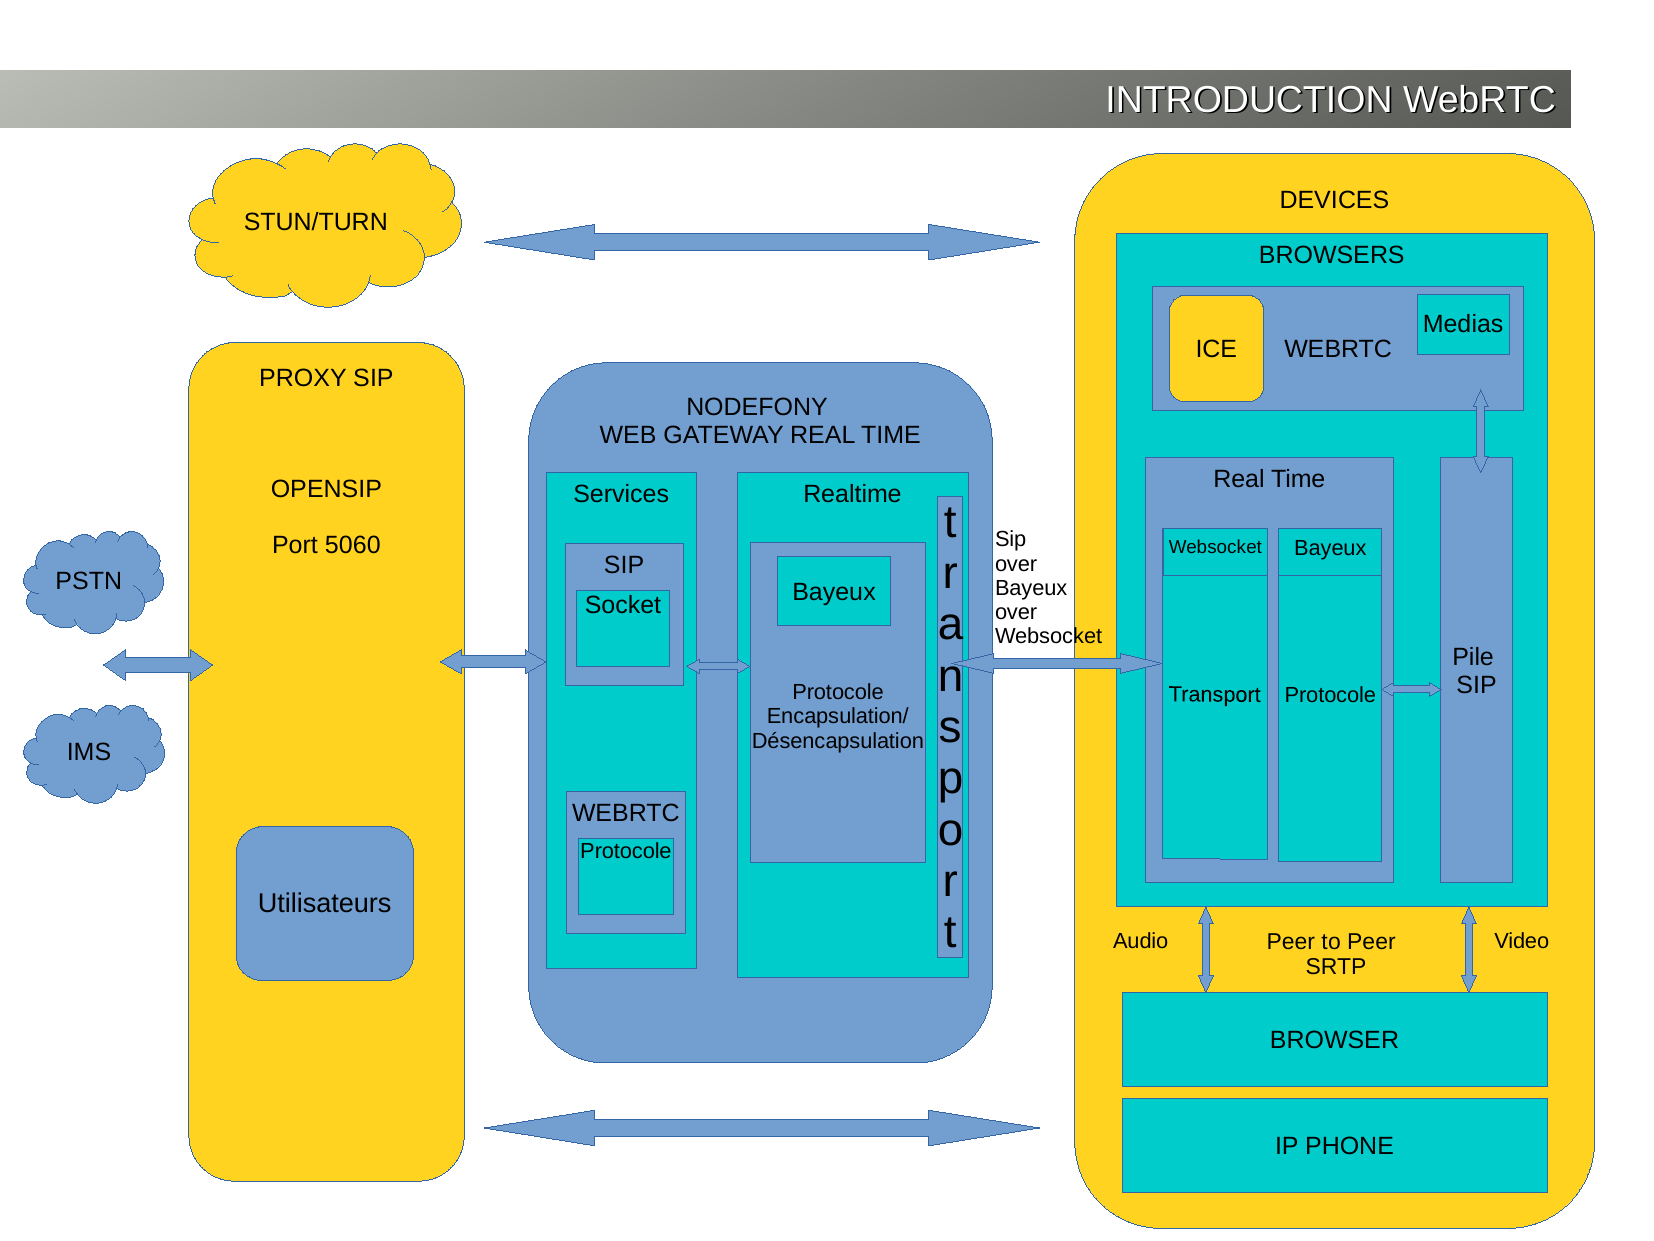

INTRODUCTION WebRTC
STUN/TURN
DEVICES
BROWSERS
WEBRTC
Medias
ICE
PROXY SIP
OPENSIP
Port 5060
NODEFONY
WEB GATEWAY REAL TIME
Real Time
Pile
SIP
Services
Realtime
transport
Sip
over
Bayeux
over
Websocket
Websocket
Protocole
Bayeux
Transport
PSTN
Protocole
Encapsulation/
Désencapsulation
SIP
Bayeux
Socket
IMS
WEBRTC
Utilisateurs
Protocole
Audio
Peer to Peer
 SRTP
Video
BROWSER
IP PHONE